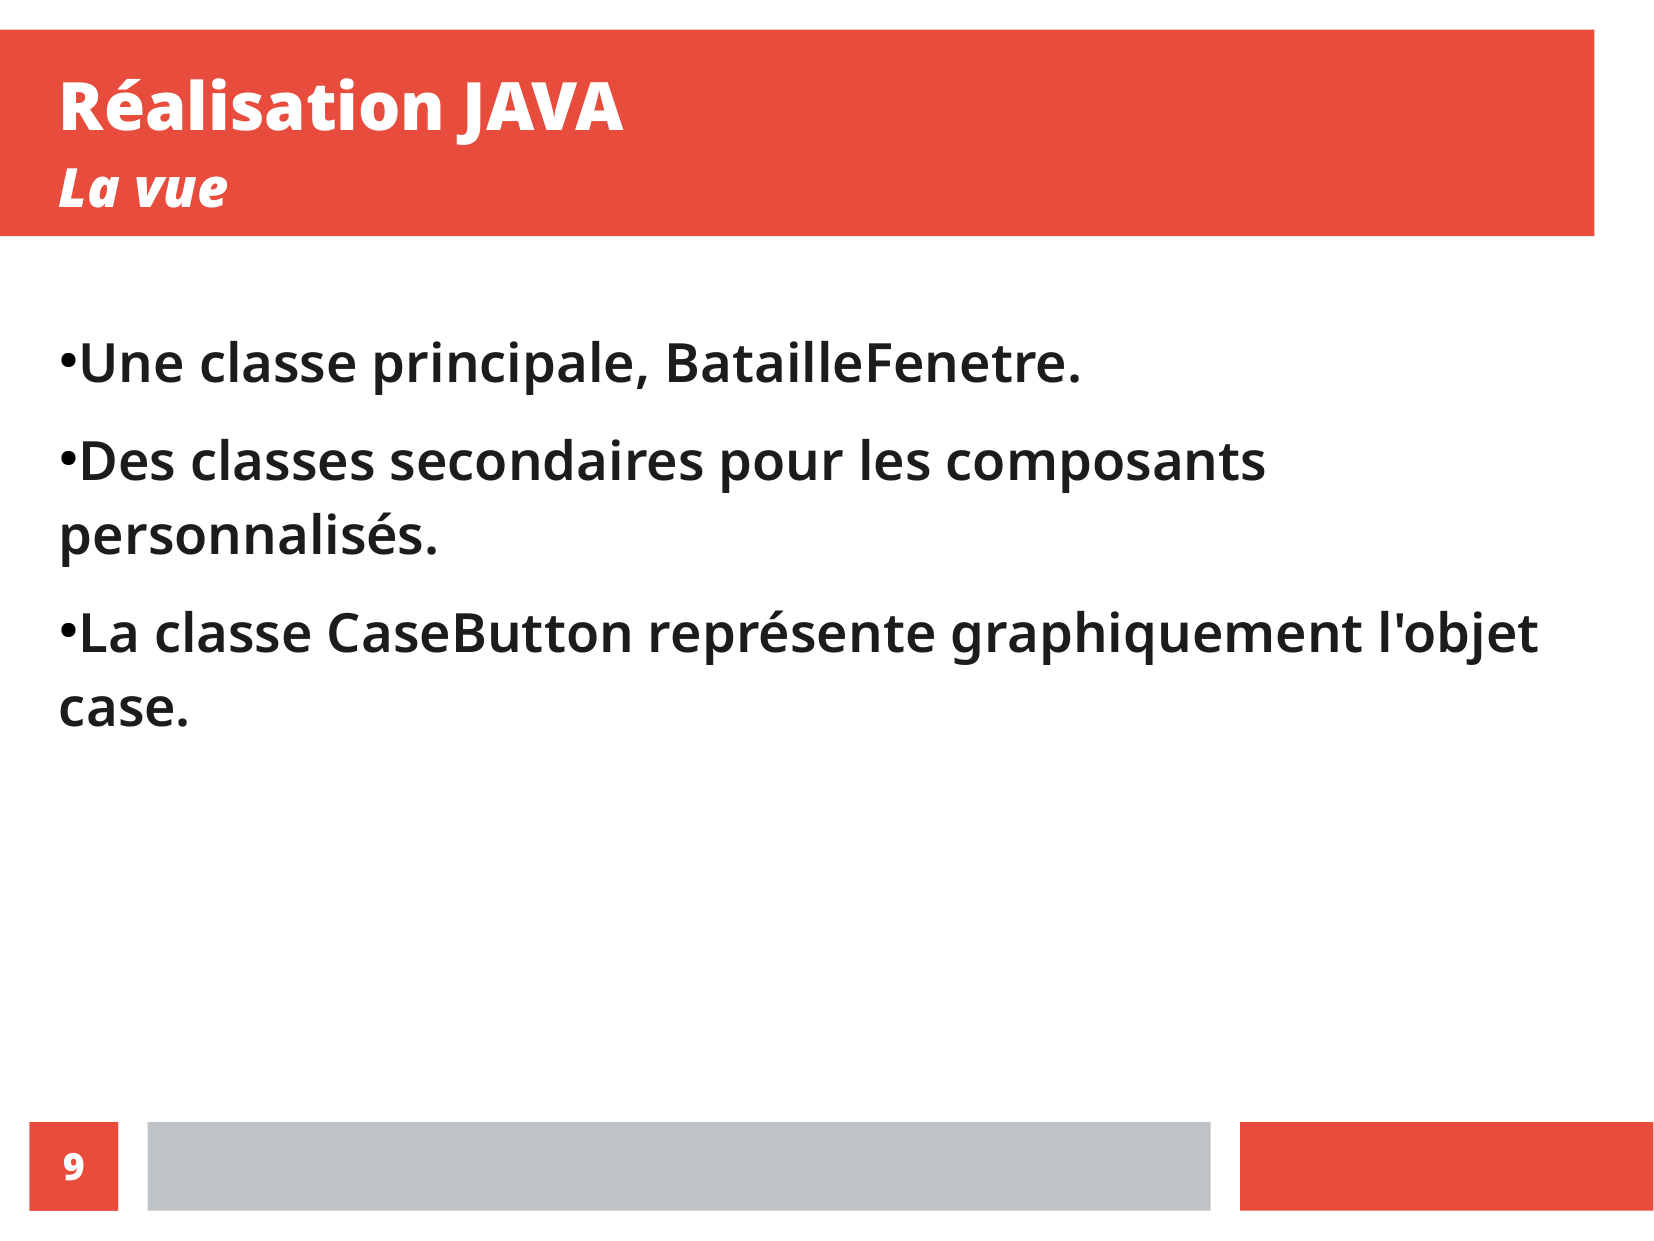

# Réalisation JAVA La vue
Une classe principale, BatailleFenetre.
Des classes secondaires pour les composants personnalisés.
La classe CaseButton représente graphiquement l'objet case.
9